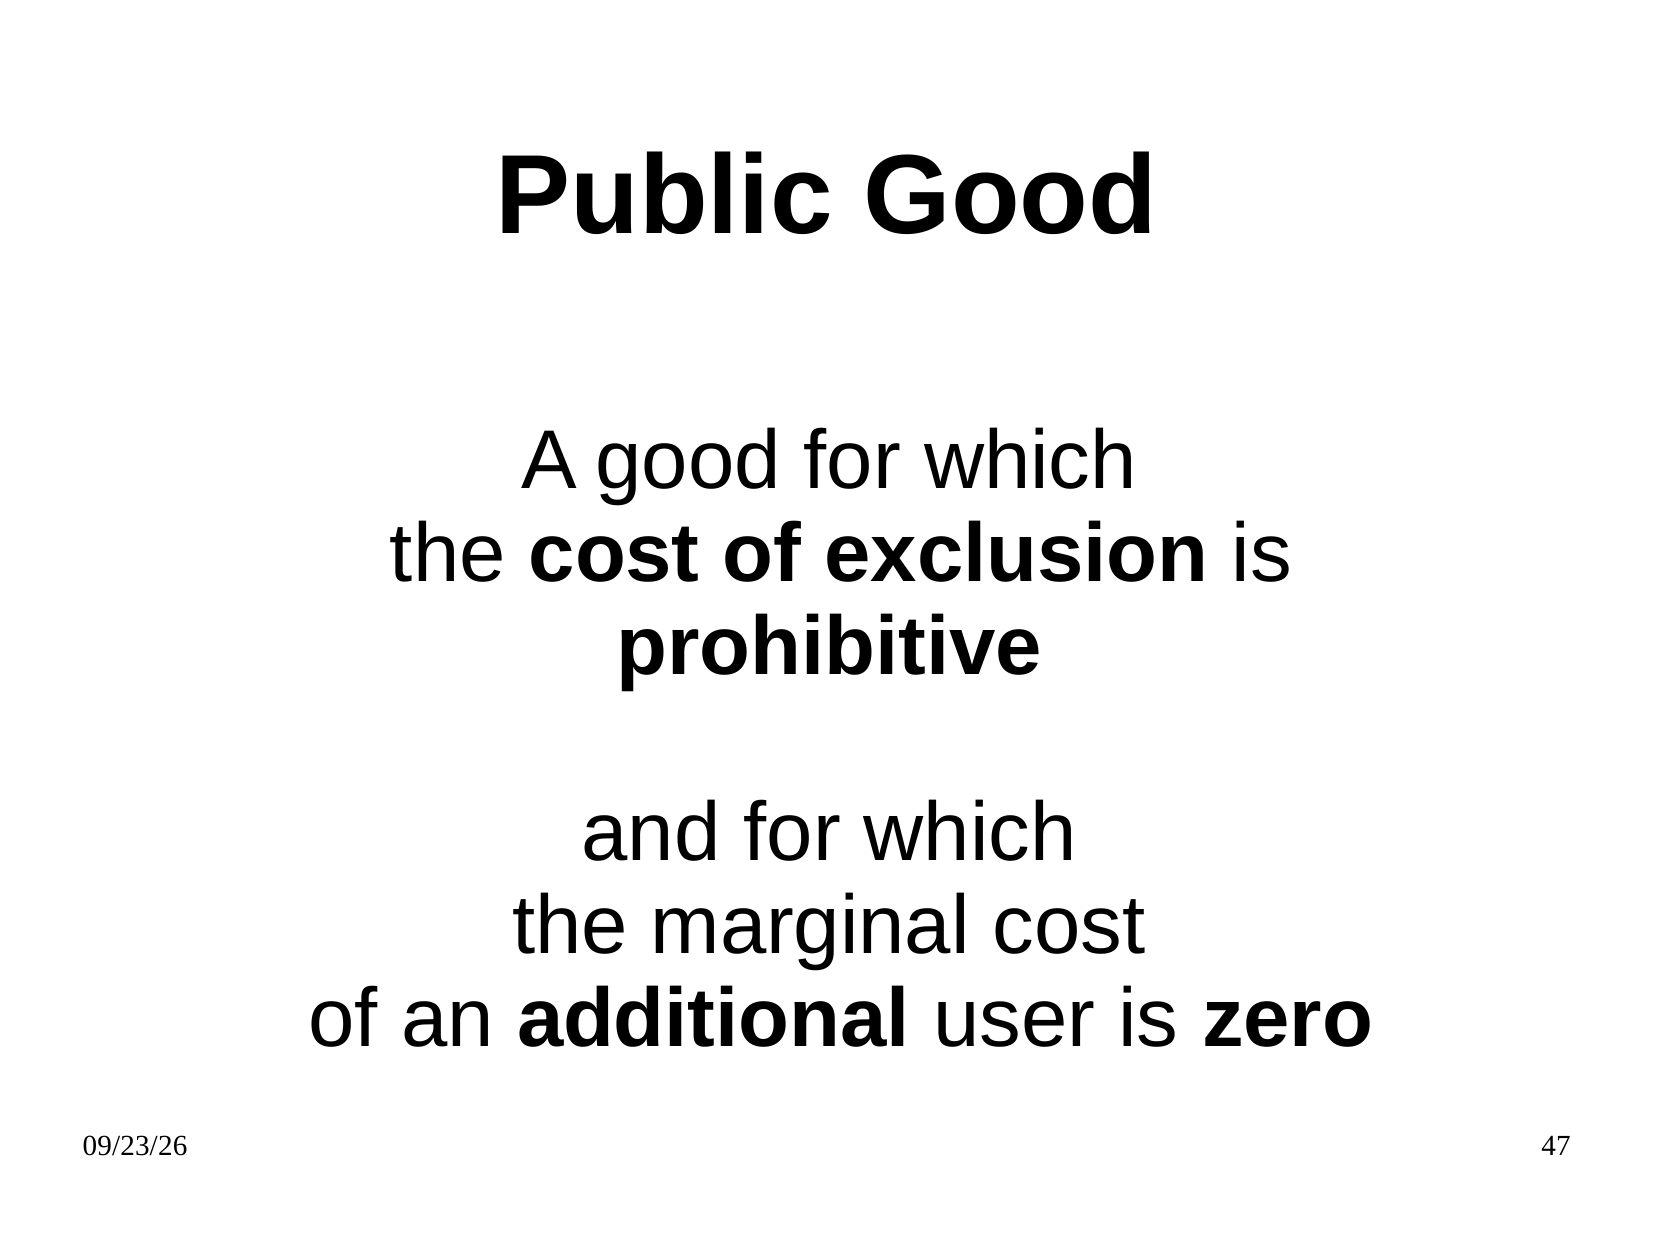

# Public Good
A good for which
the cost of exclusion is prohibitive
and for which
the marginal cost
of an additional user is zero
47